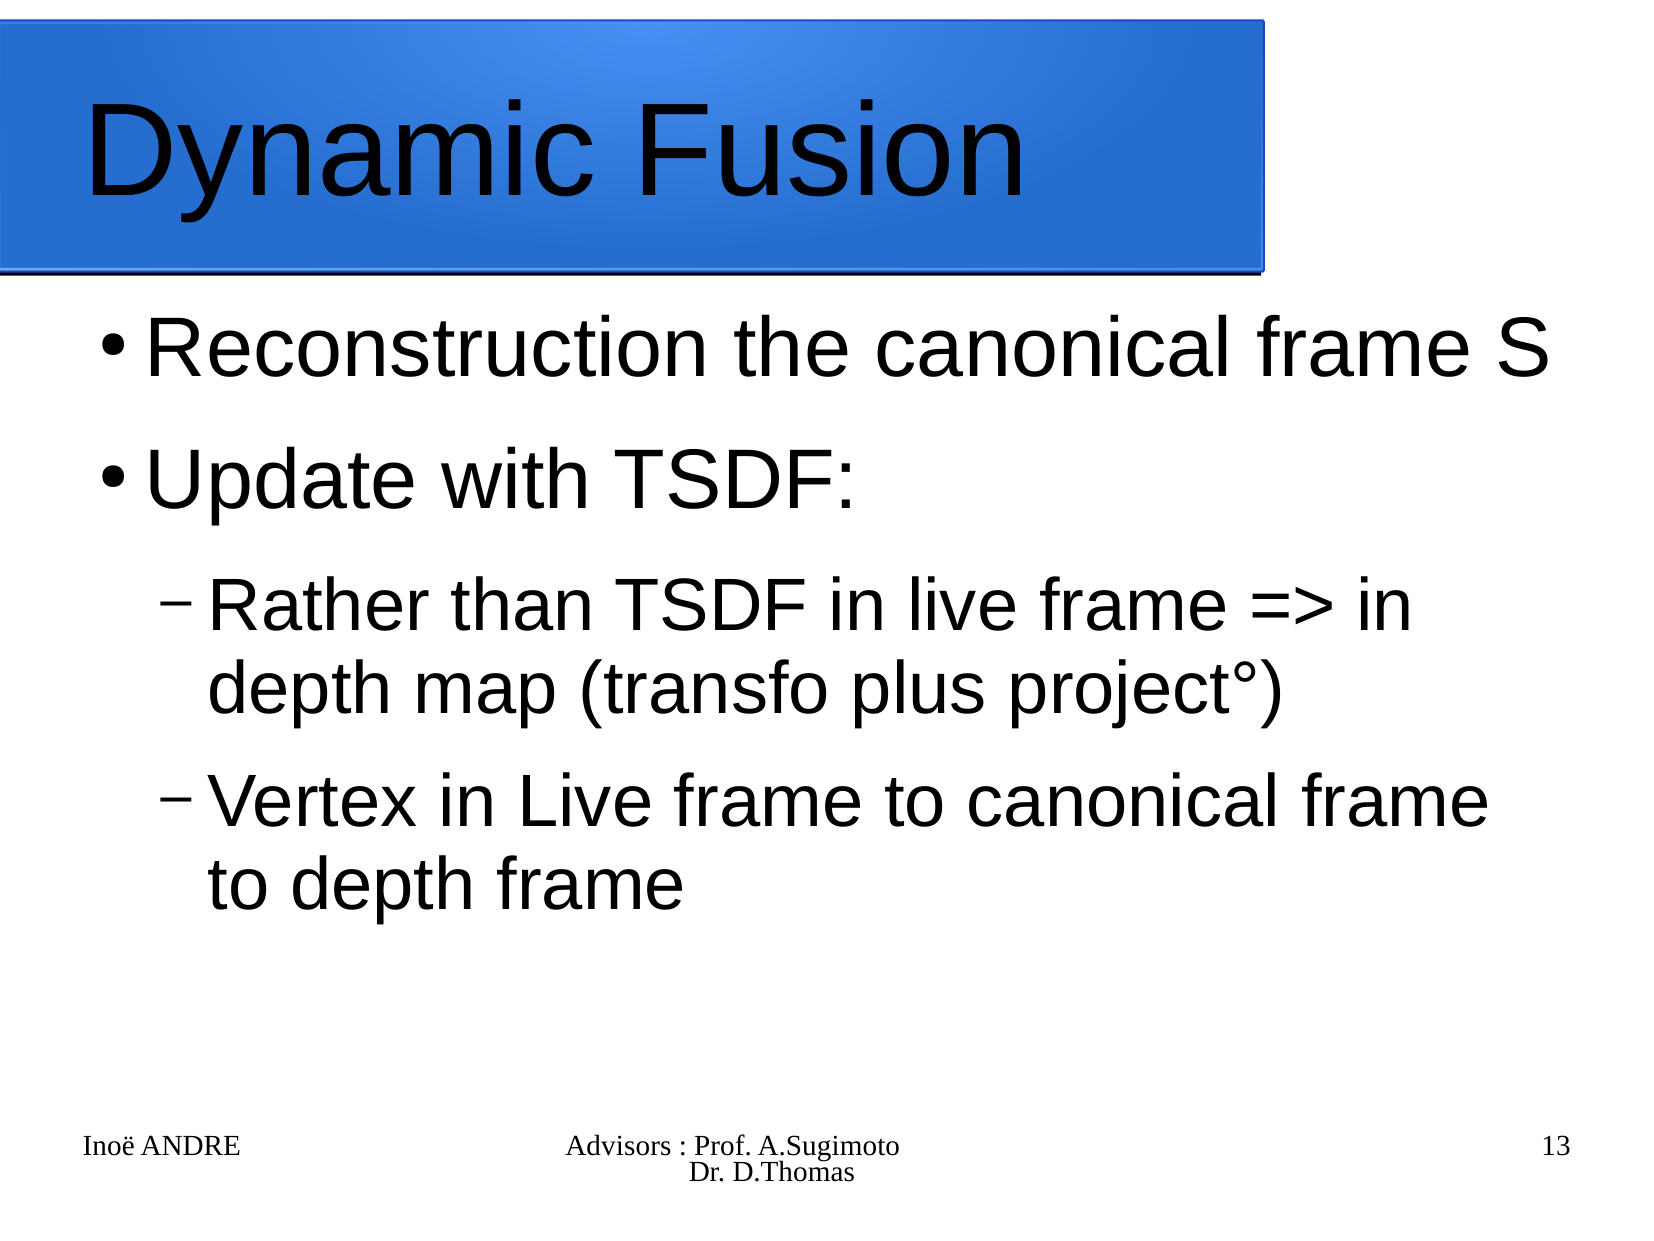

# Dynamic Fusion
Reconstruction the canonical frame S
Update with TSDF:
Rather than TSDF in live frame => in depth map (transfo plus project°)
Vertex in Live frame to canonical frame to depth frame
Inoë ANDRE
Advisors : Prof. A.Sugimoto Dr. D.Thomas
13